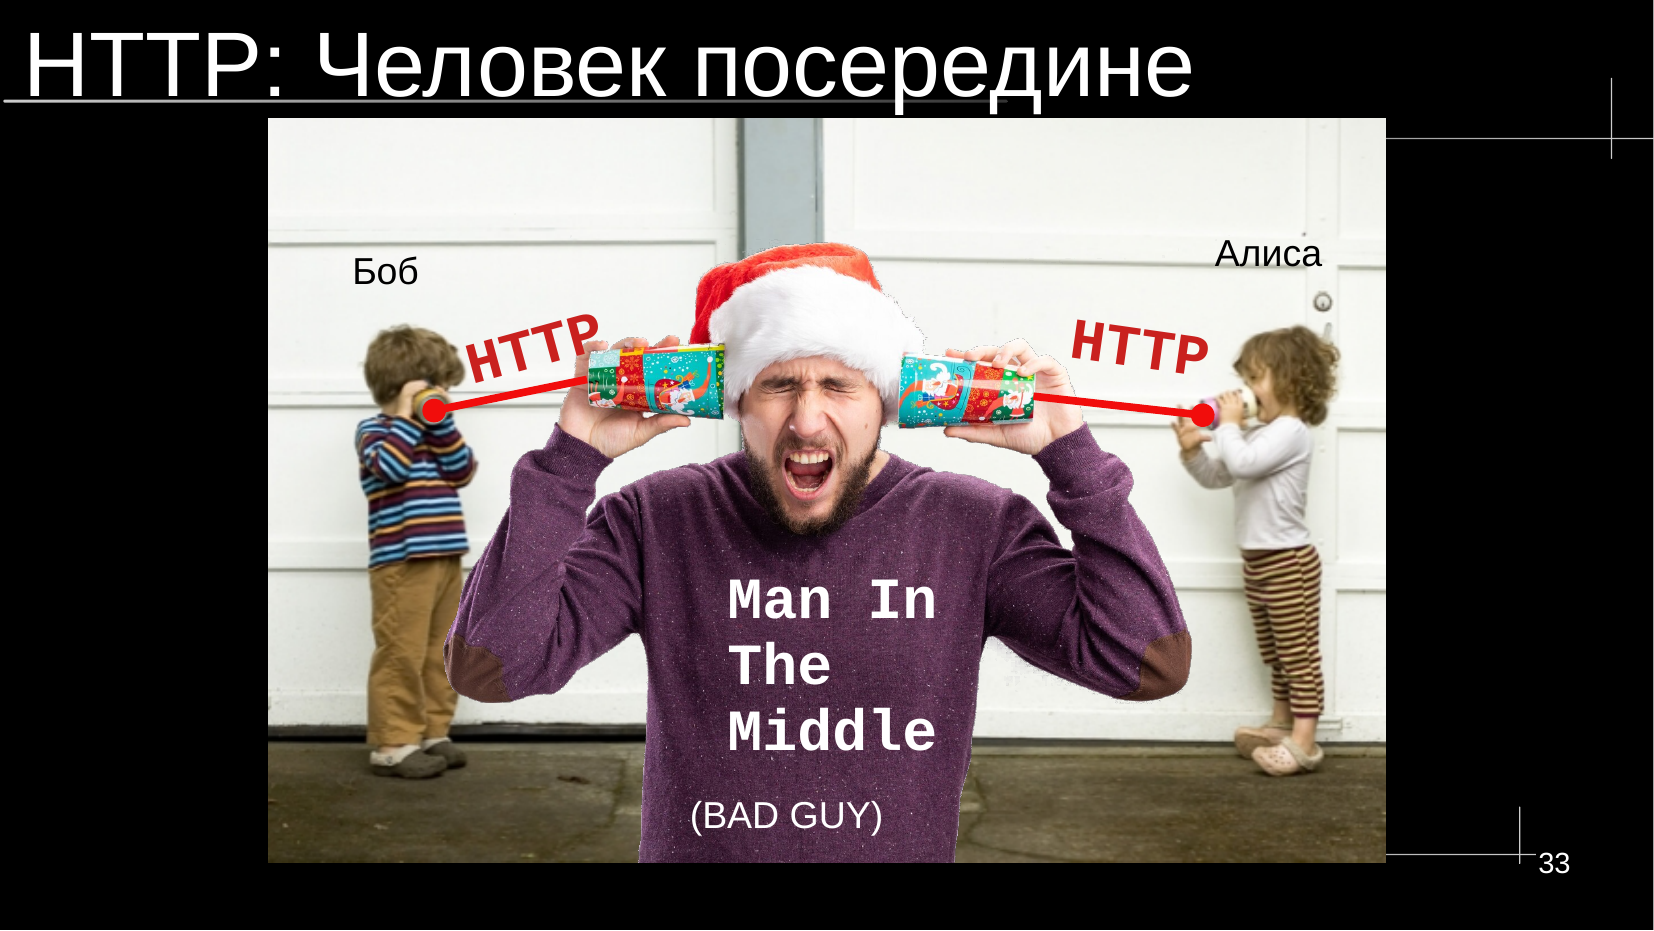

# HTTP: Человек посередине
Алиса
Боб
HTTP
HTTP
Man In The Middle
(BAD GUY)
33